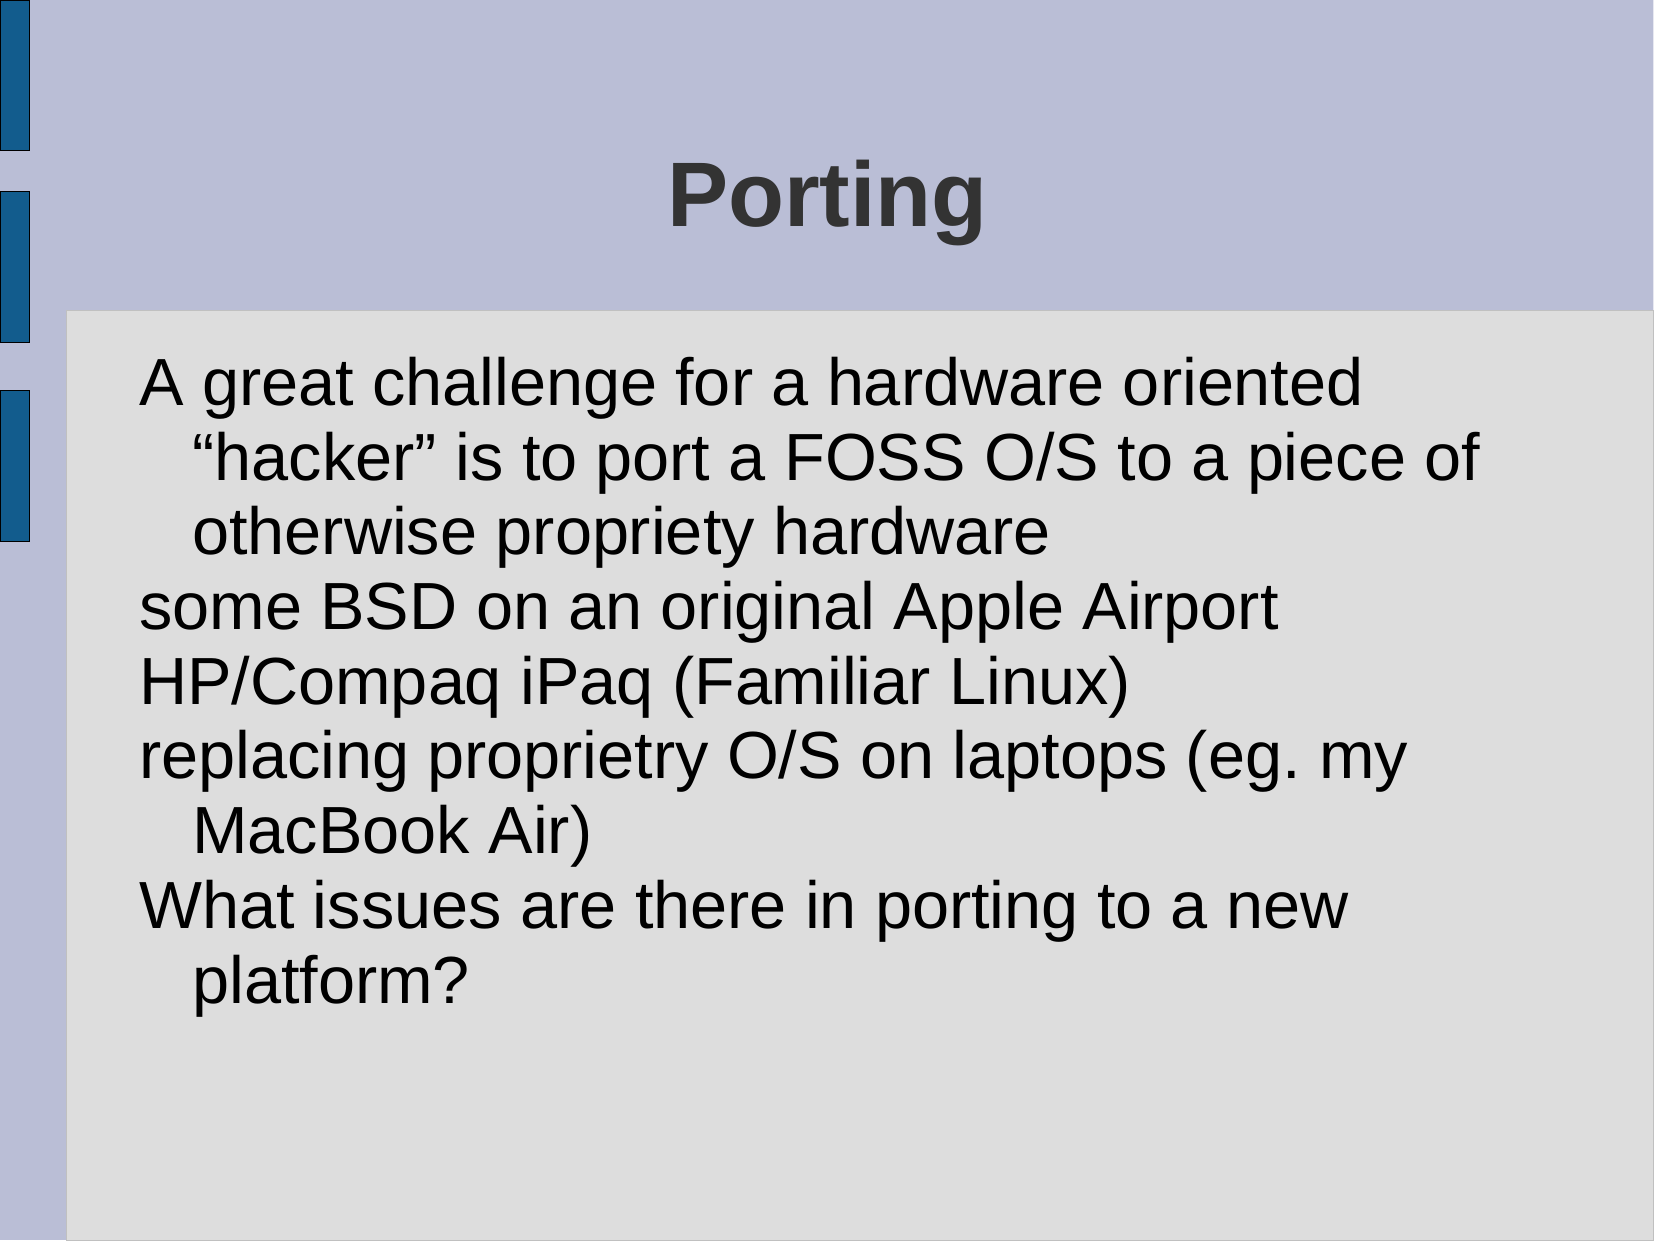

# Porting
A great challenge for a hardware oriented “hacker” is to port a FOSS O/S to a piece of otherwise propriety hardware
some BSD on an original Apple Airport
HP/Compaq iPaq (Familiar Linux)
replacing proprietry O/S on laptops (eg. my MacBook Air)
What issues are there in porting to a new platform?